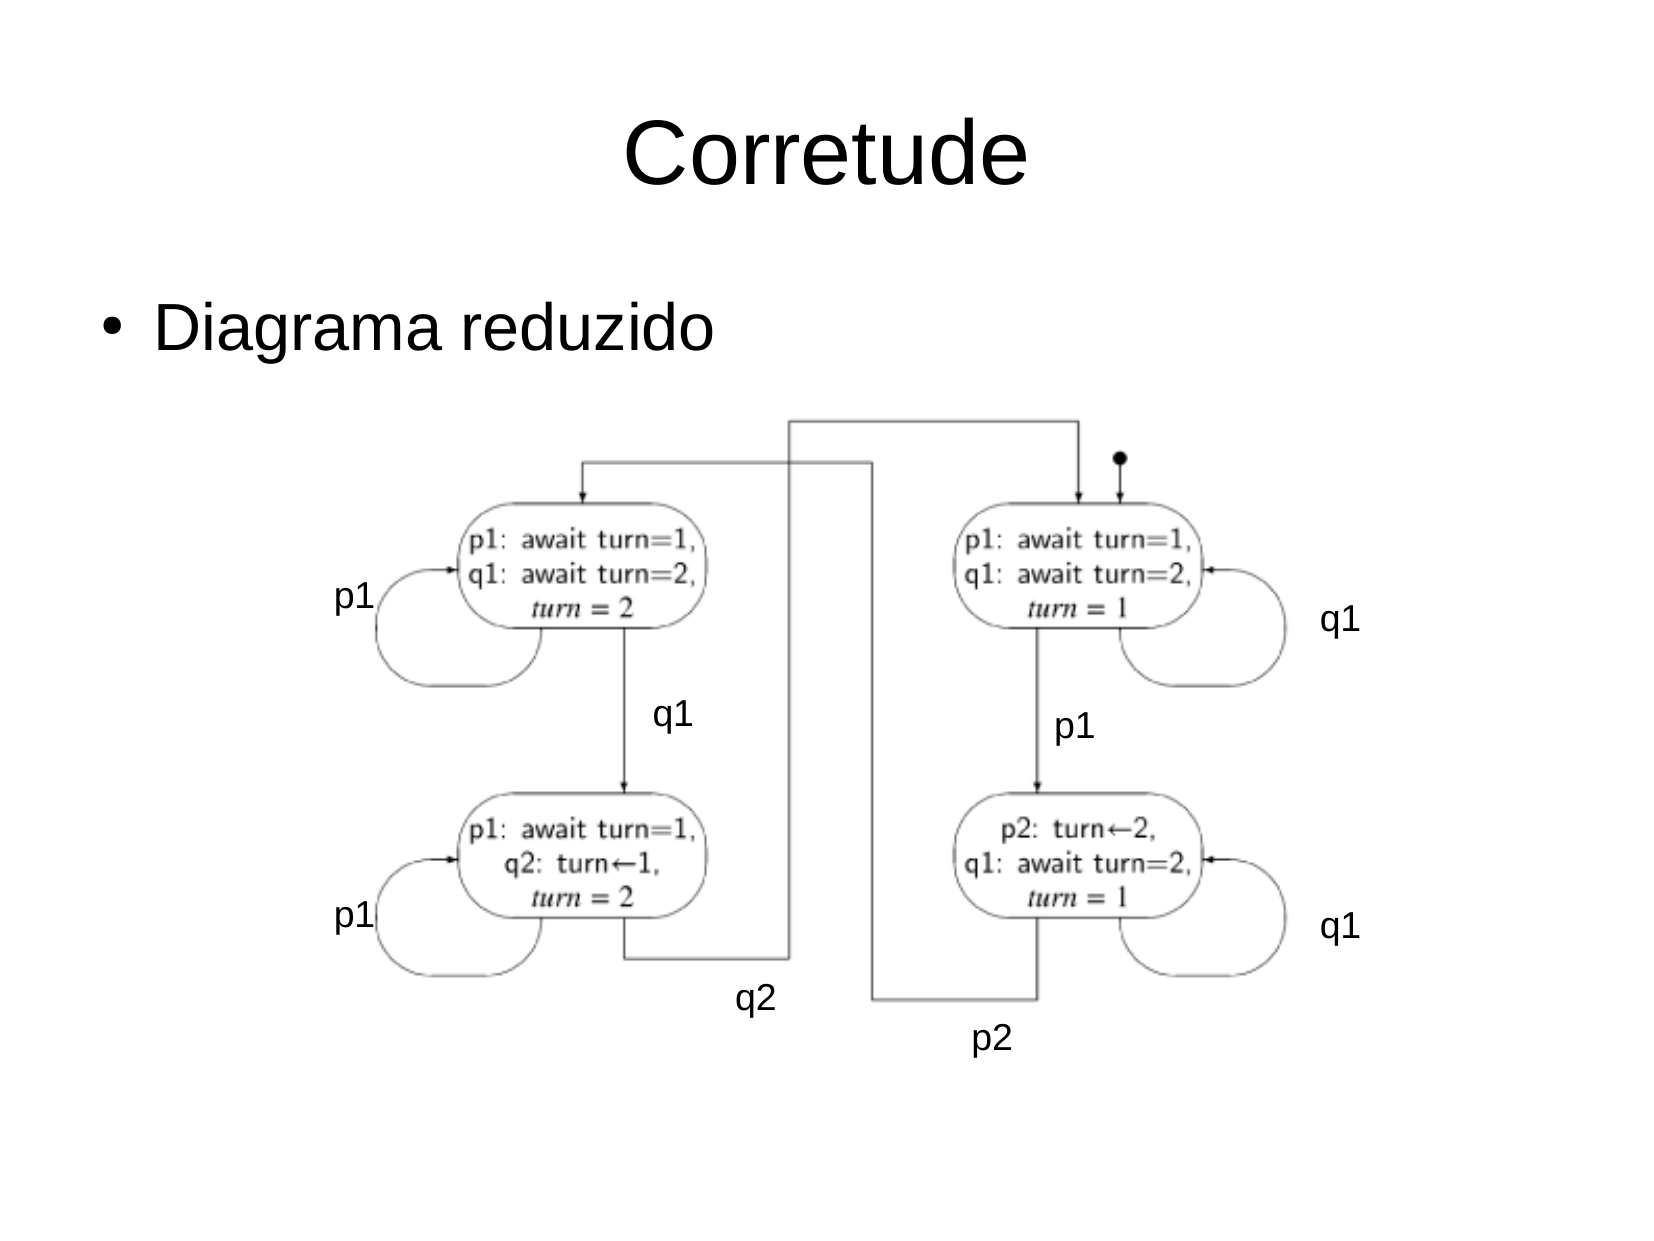

# Corretude
Diagrama reduzido
p1
q1
q1
p1
p1
q1
q2
p2